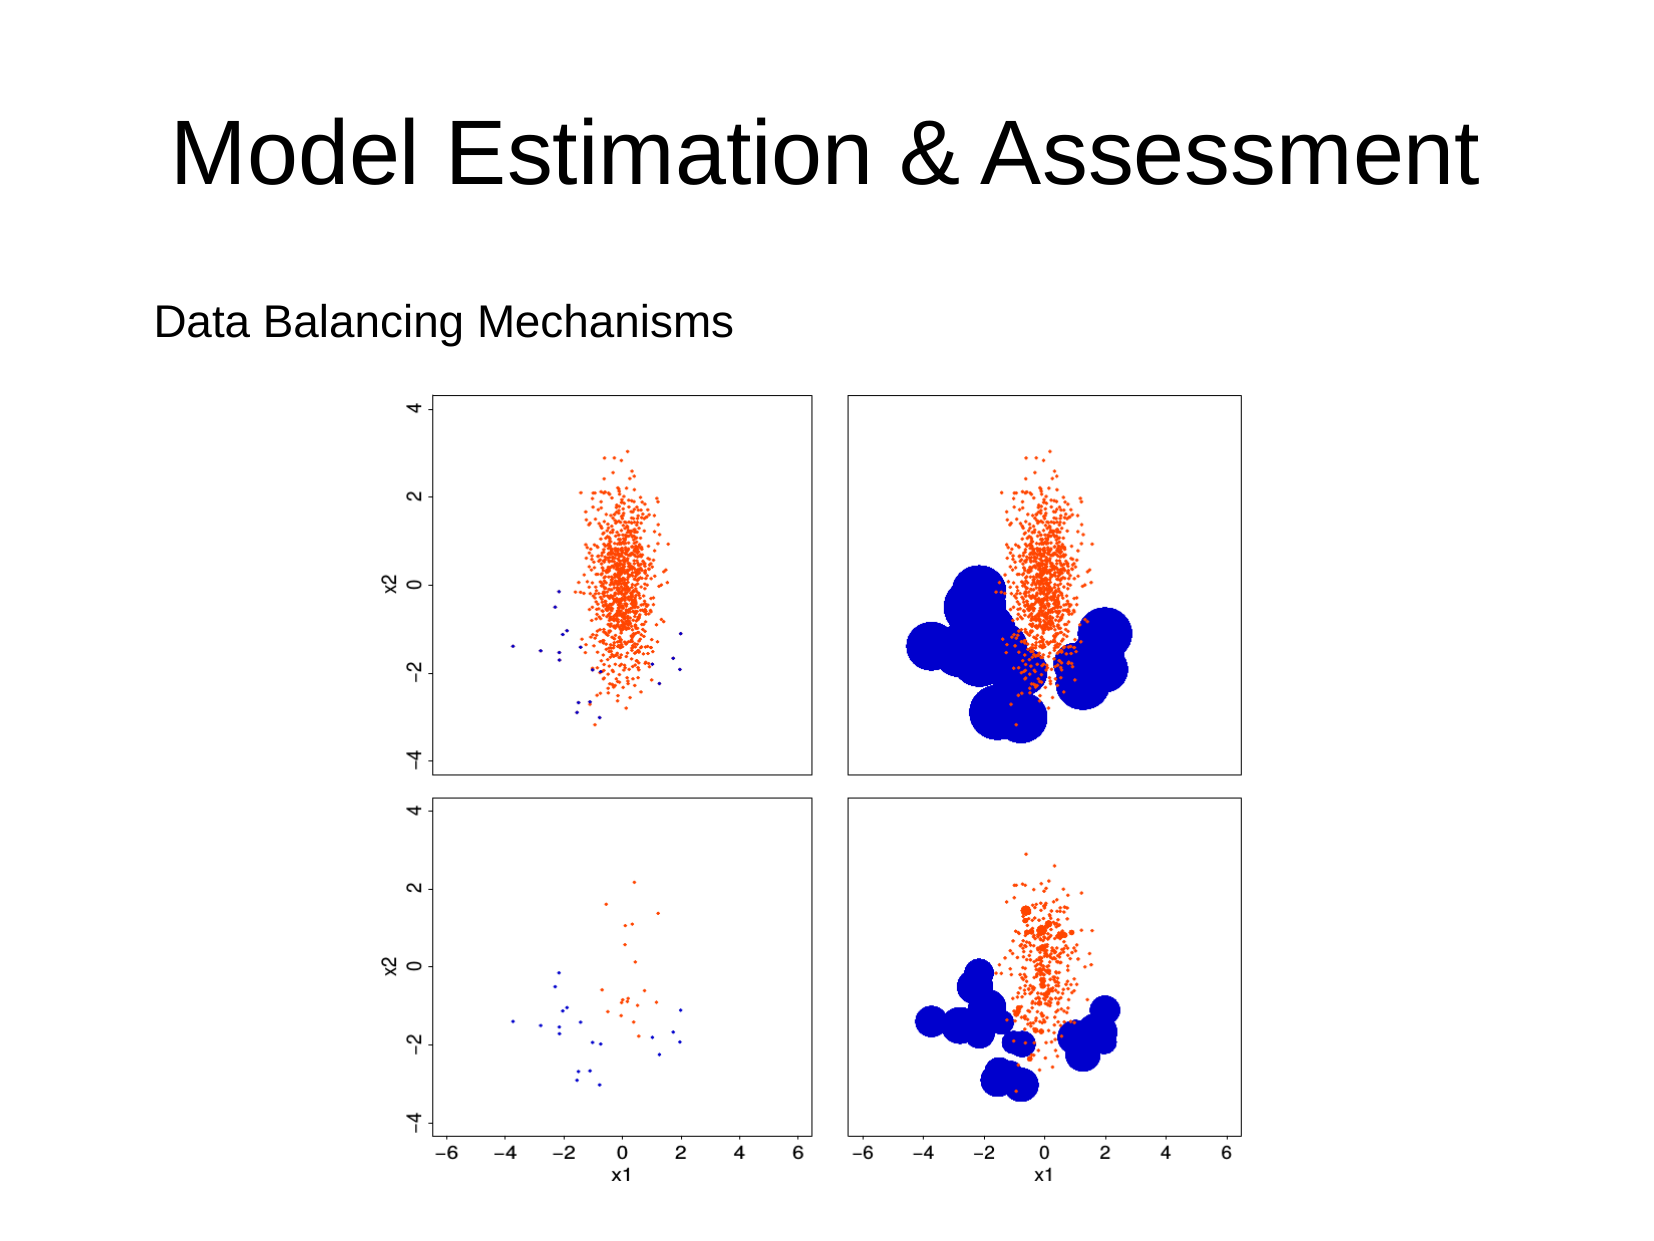

# Model Estimation & Assessment
Data Balancing Mechanisms